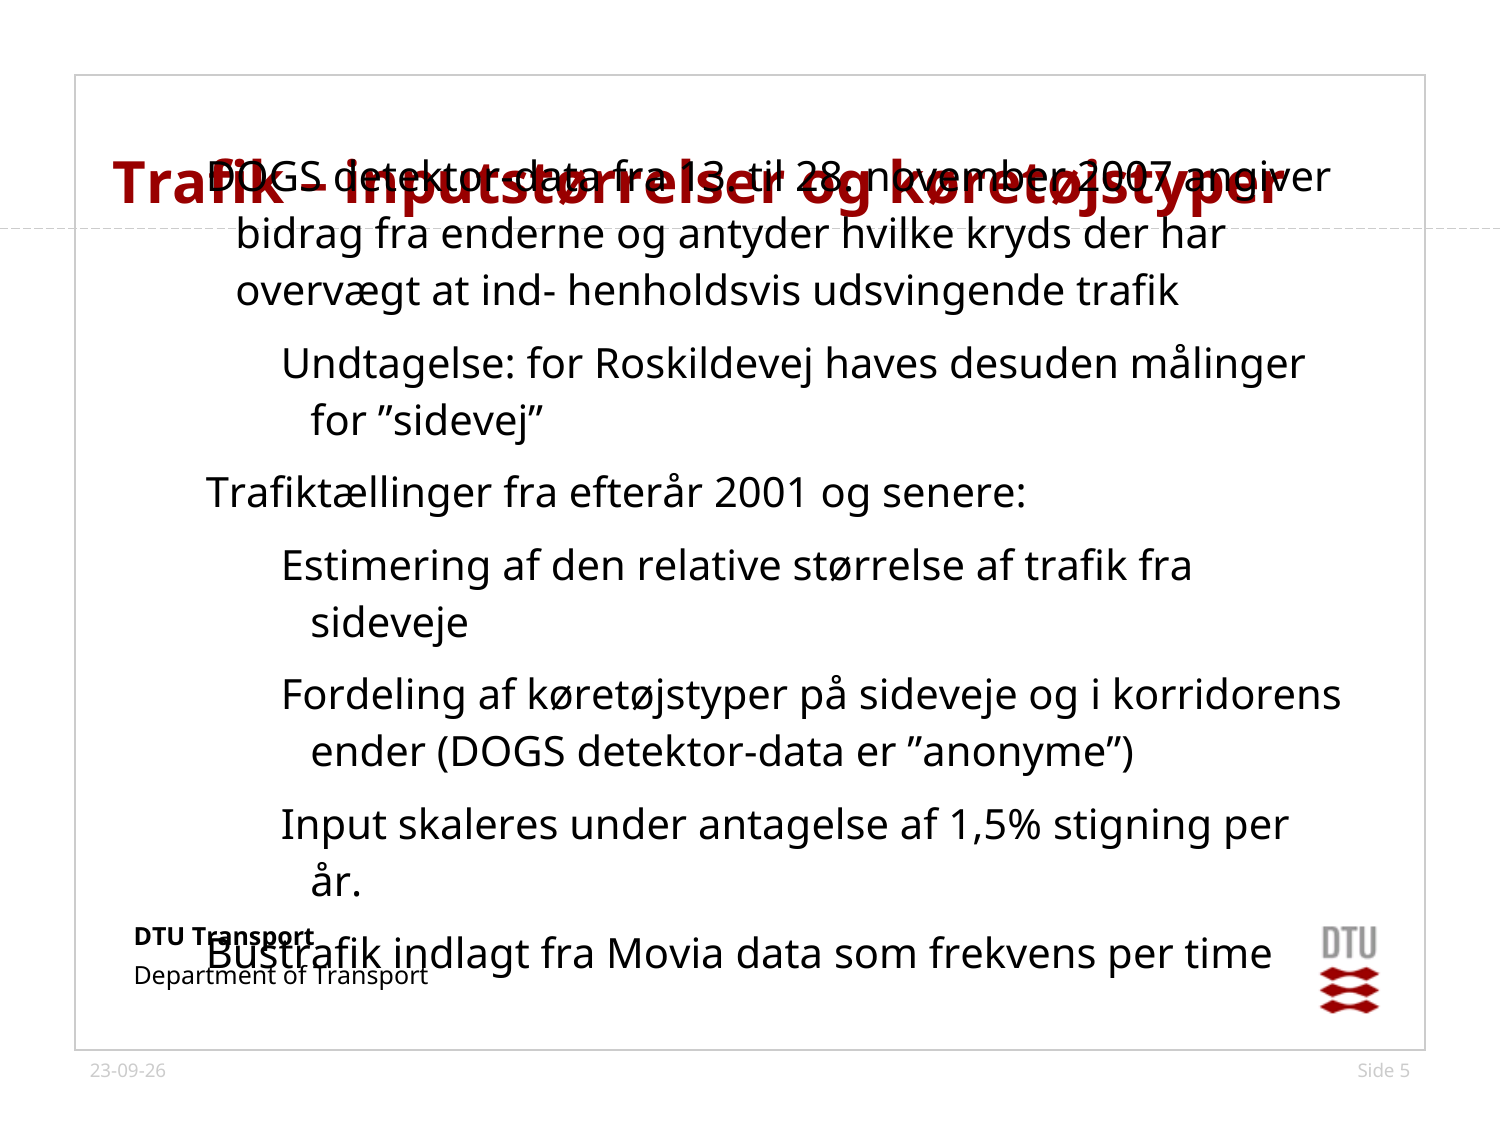

# Trafik – inputstørrelser og køretøjstyper
DOGS detektor-data fra 13. til 28. november 2007 angiver bidrag fra enderne og antyder hvilke kryds der har overvægt at ind- henholdsvis udsvingende trafik
Undtagelse: for Roskildevej haves desuden målinger for ”sidevej”
Trafiktællinger fra efterår 2001 og senere:
Estimering af den relative størrelse af trafik fra sideveje
Fordeling af køretøjstyper på sideveje og i korridorens ender (DOGS detektor-data er ”anonyme”)
Input skaleres under antagelse af 1,5% stigning per år.
Bustrafik indlagt fra Movia data som frekvens per time